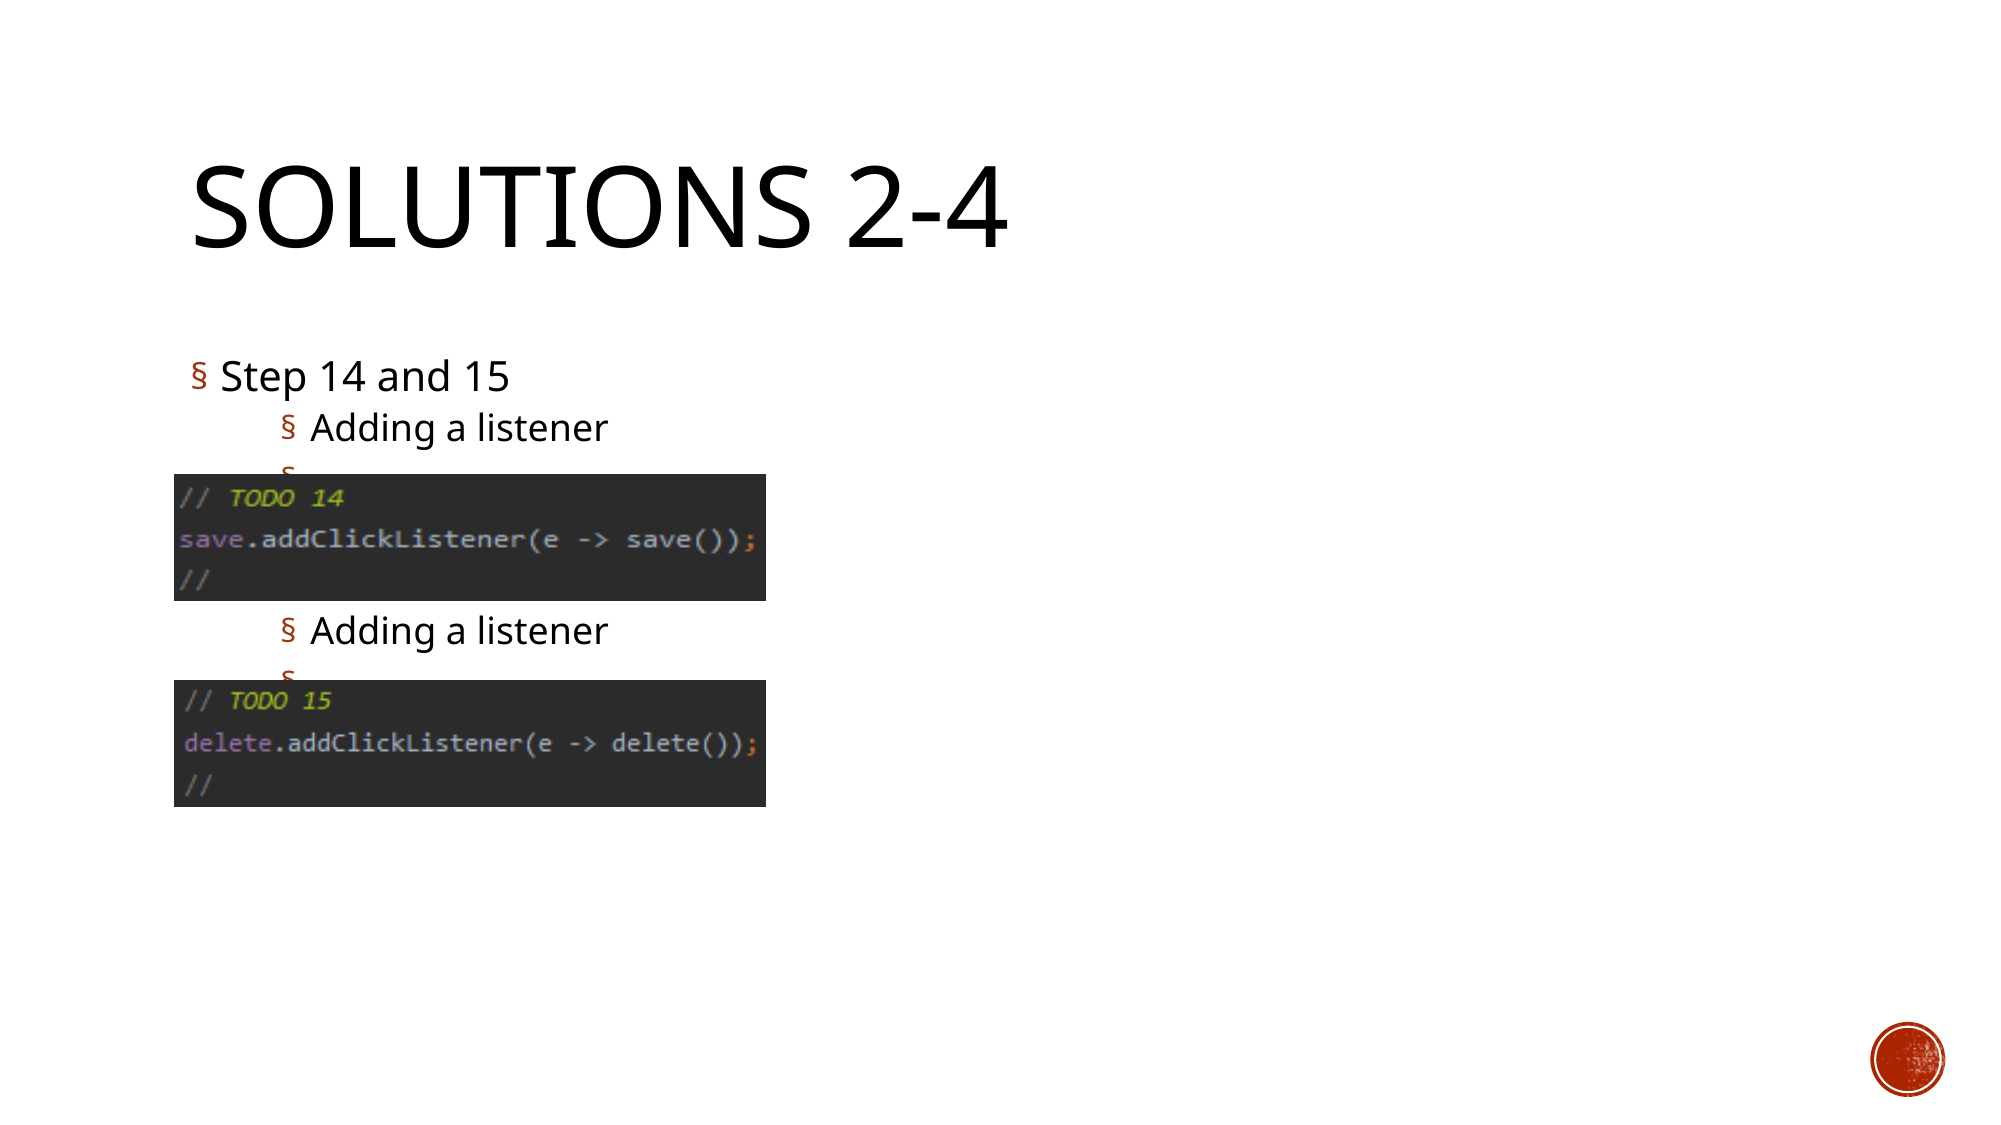

# Solutions 2-4
Step 14 and 15
Adding a listener
Adding a listener